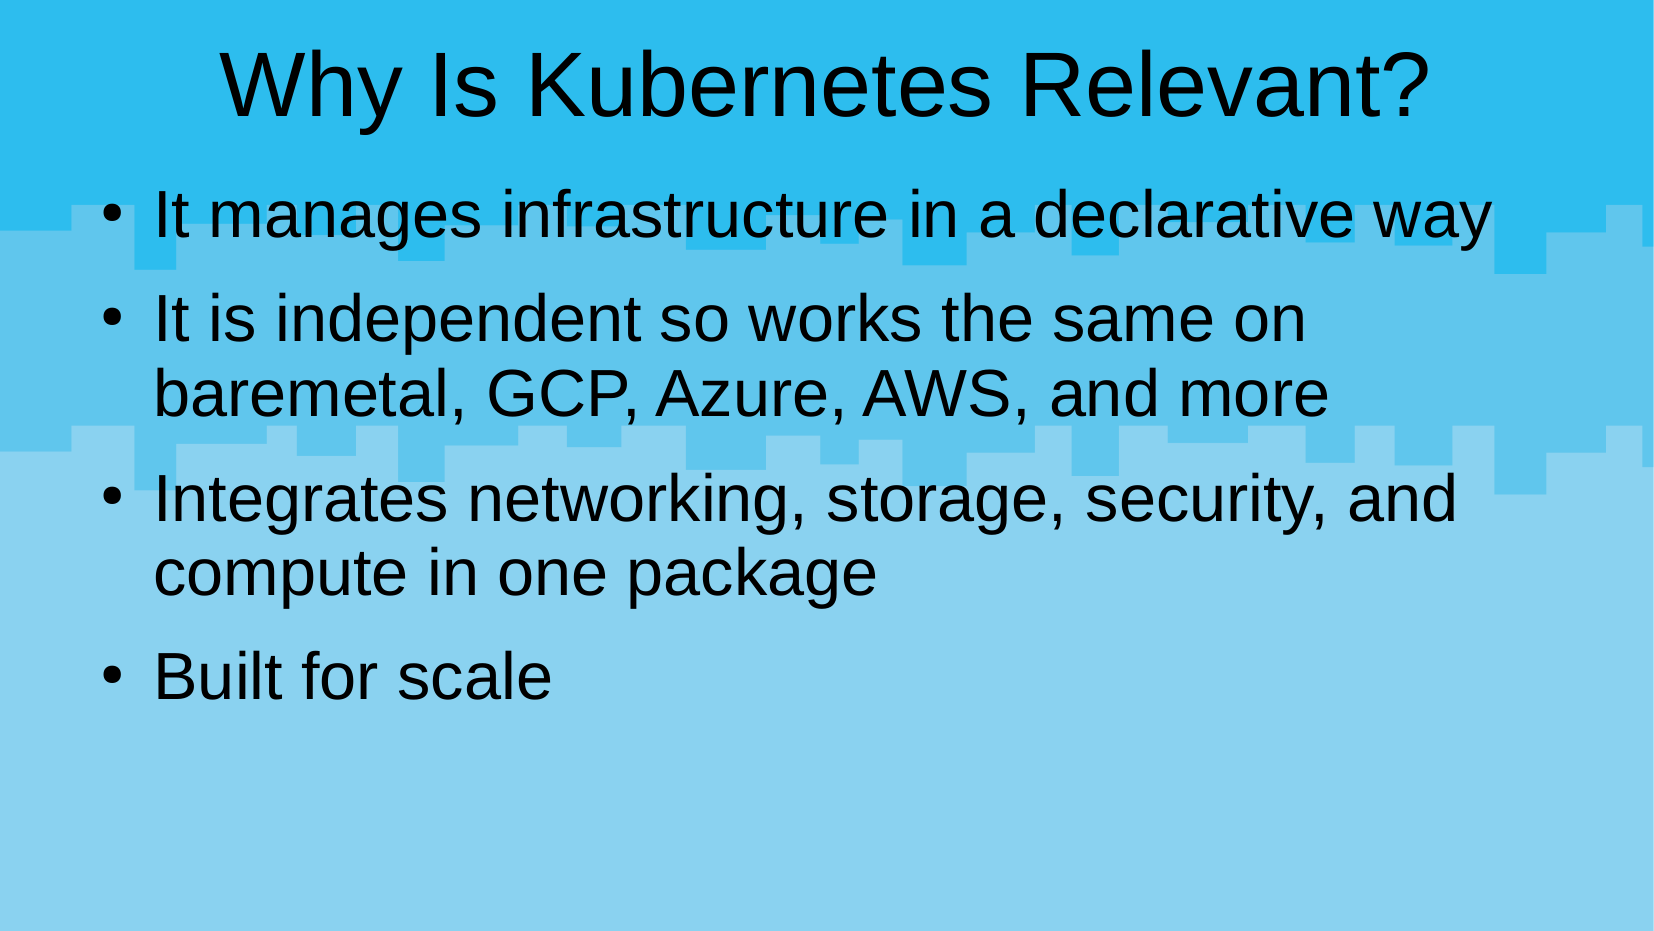

# Why Is Kubernetes Relevant?
It manages infrastructure in a declarative way
It is independent so works the same on baremetal, GCP, Azure, AWS, and more
Integrates networking, storage, security, and compute in one package
Built for scale